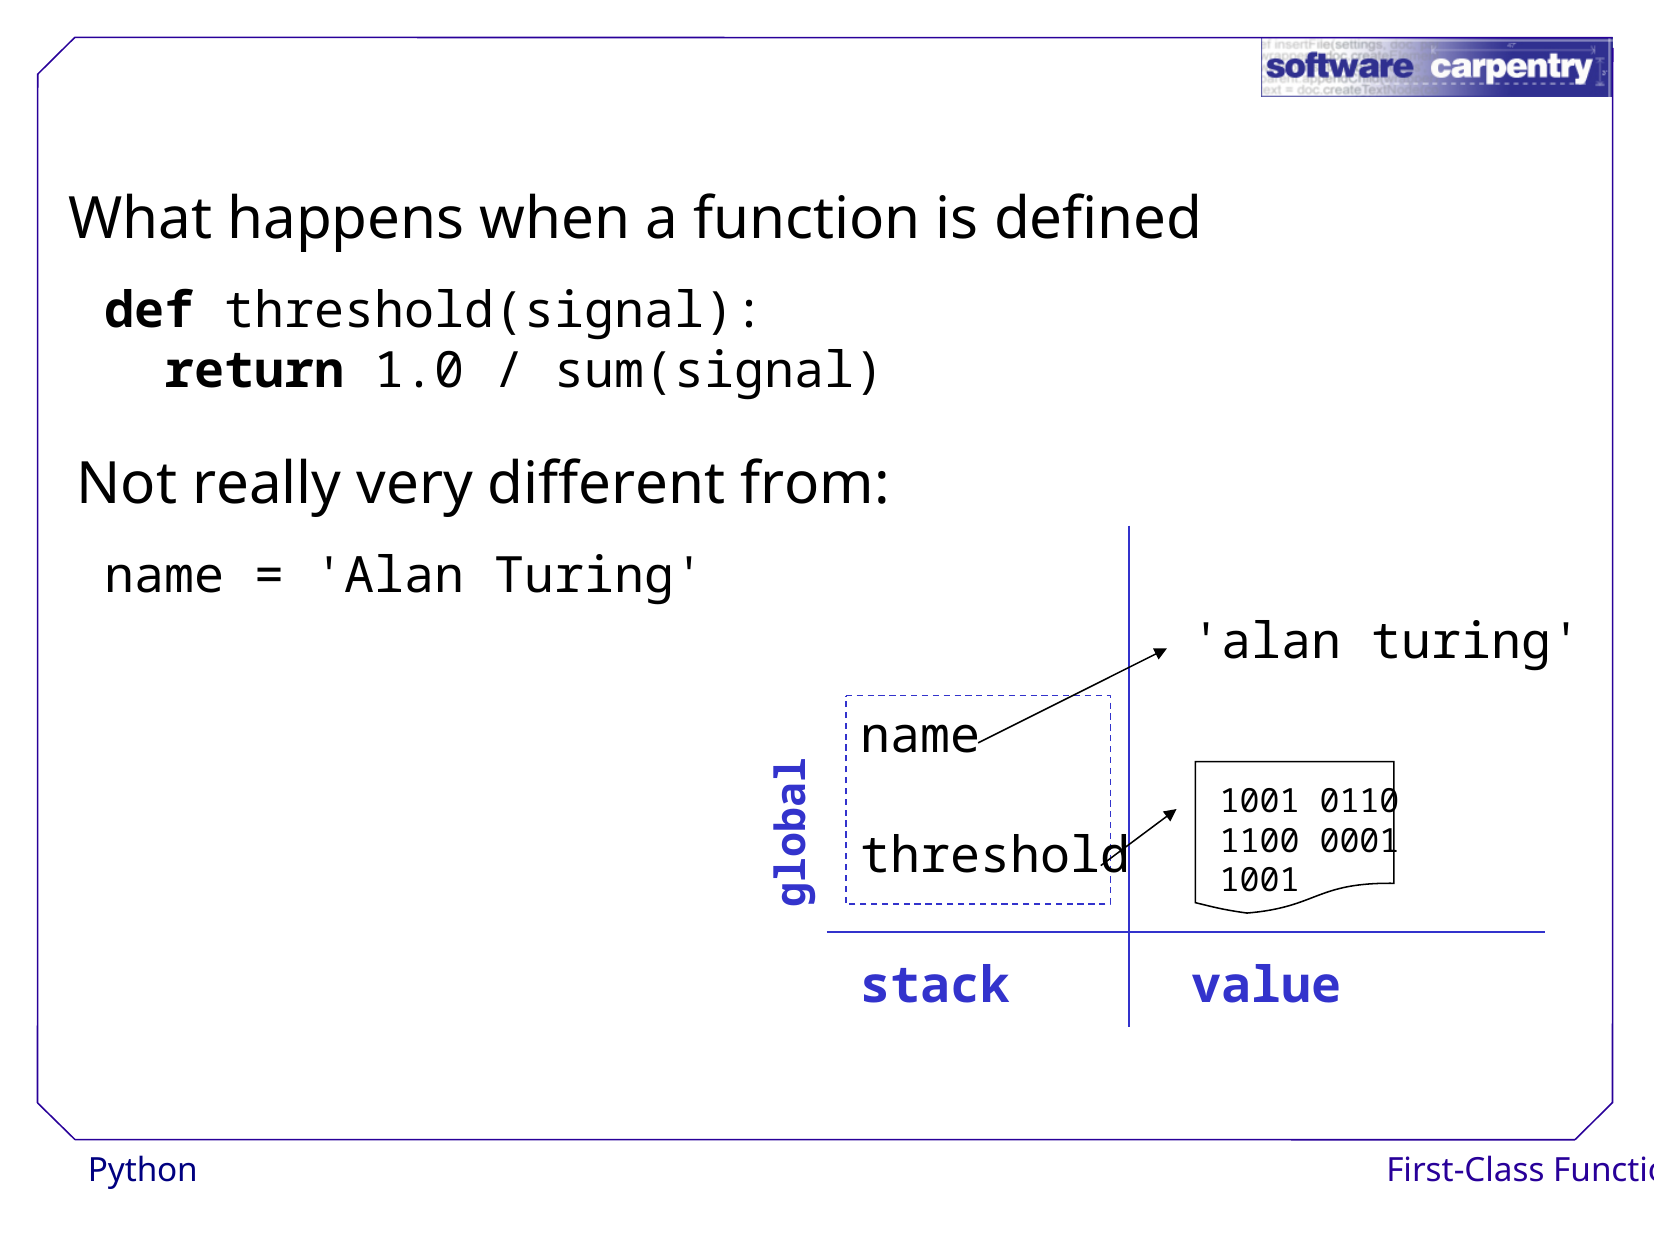

What happens when a function is defined
def threshold(signal):
 return 1.0 / sum(signal)
Not really very different from:
name = 'Alan Turing'
'alan turing'
name
threshold
1001 0110
1100 0001
1001
global
stack
value